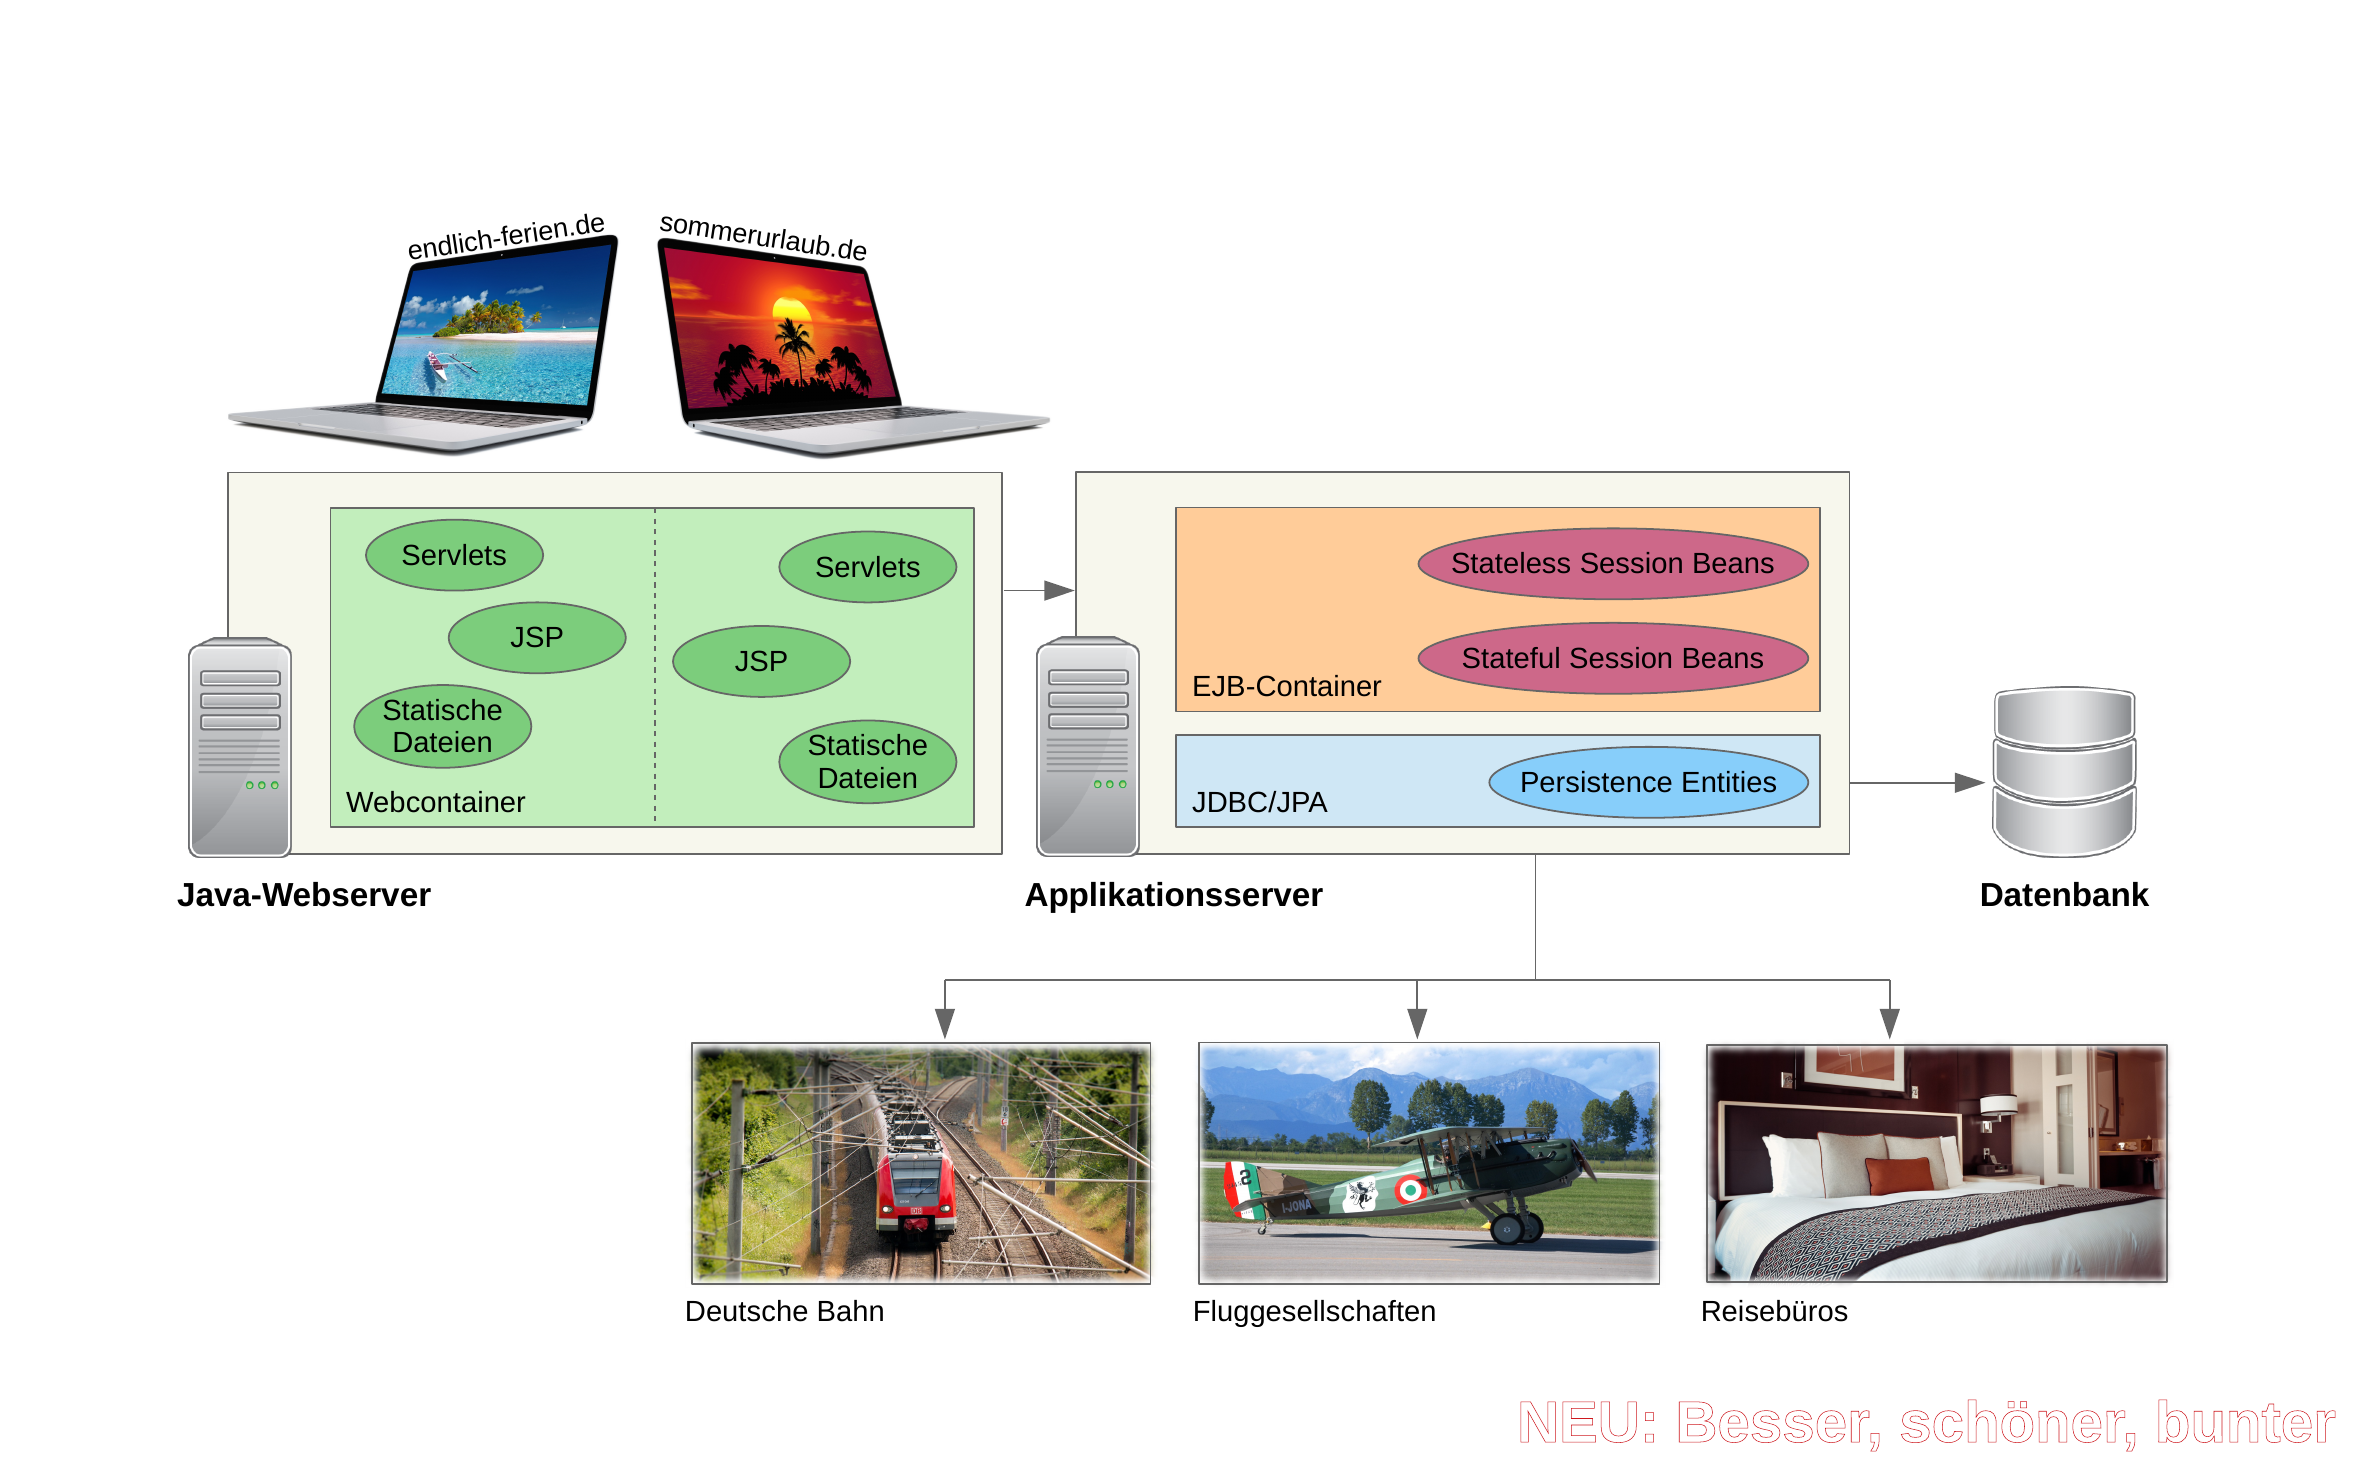

endlich-ferien.de
sommerurlaub.de
EJB-Container
Webcontainer
Servlets
Stateless Session Beans
Servlets
JSP
Stateful Session Beans
JSP
Statische
Dateien
Statische
Dateien
JDBC/JPA
Persistence Entities
Applikationsserver
Datenbank
Java-Webserver
Deutsche Bahn
Fluggesellschaften
Reisebüros
NEU: Besser, schöner, bunter